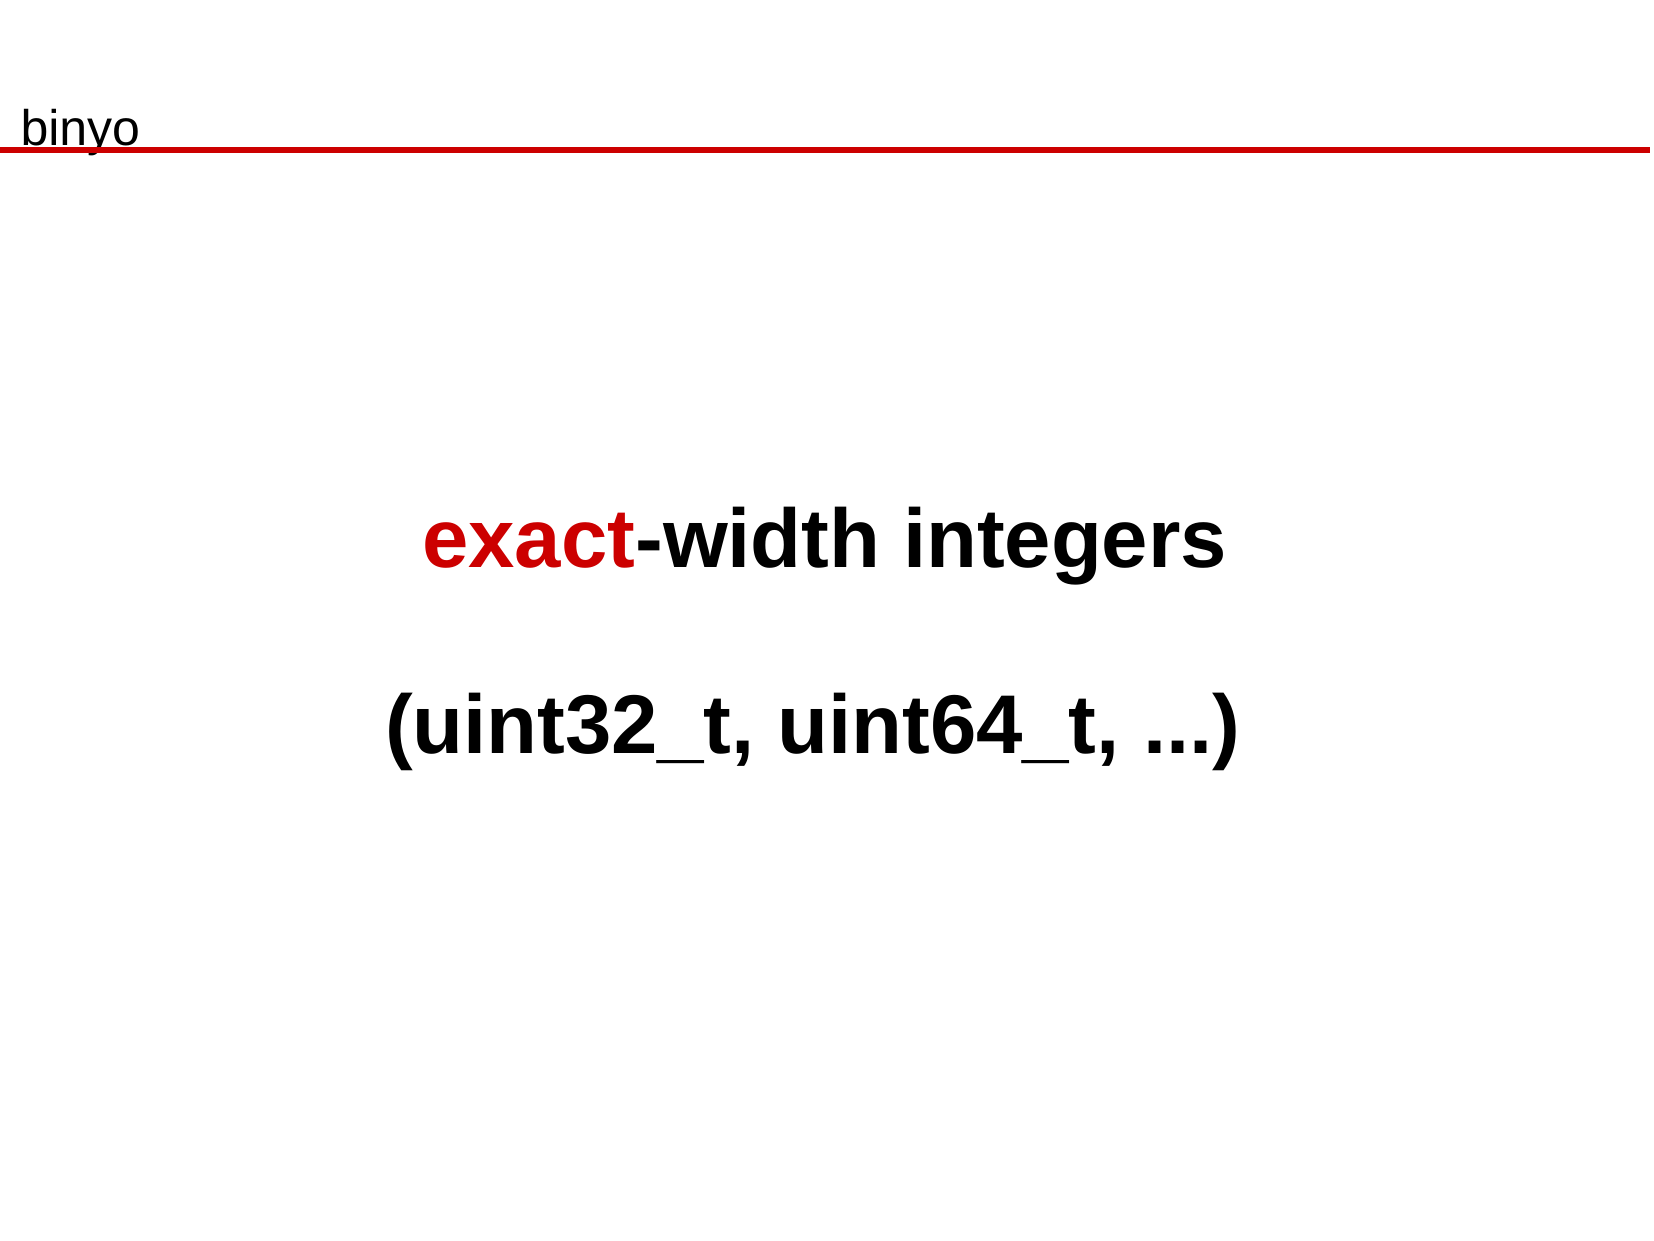

#
binyo
exact-width integers
(uint32_t, uint64_t, ...)